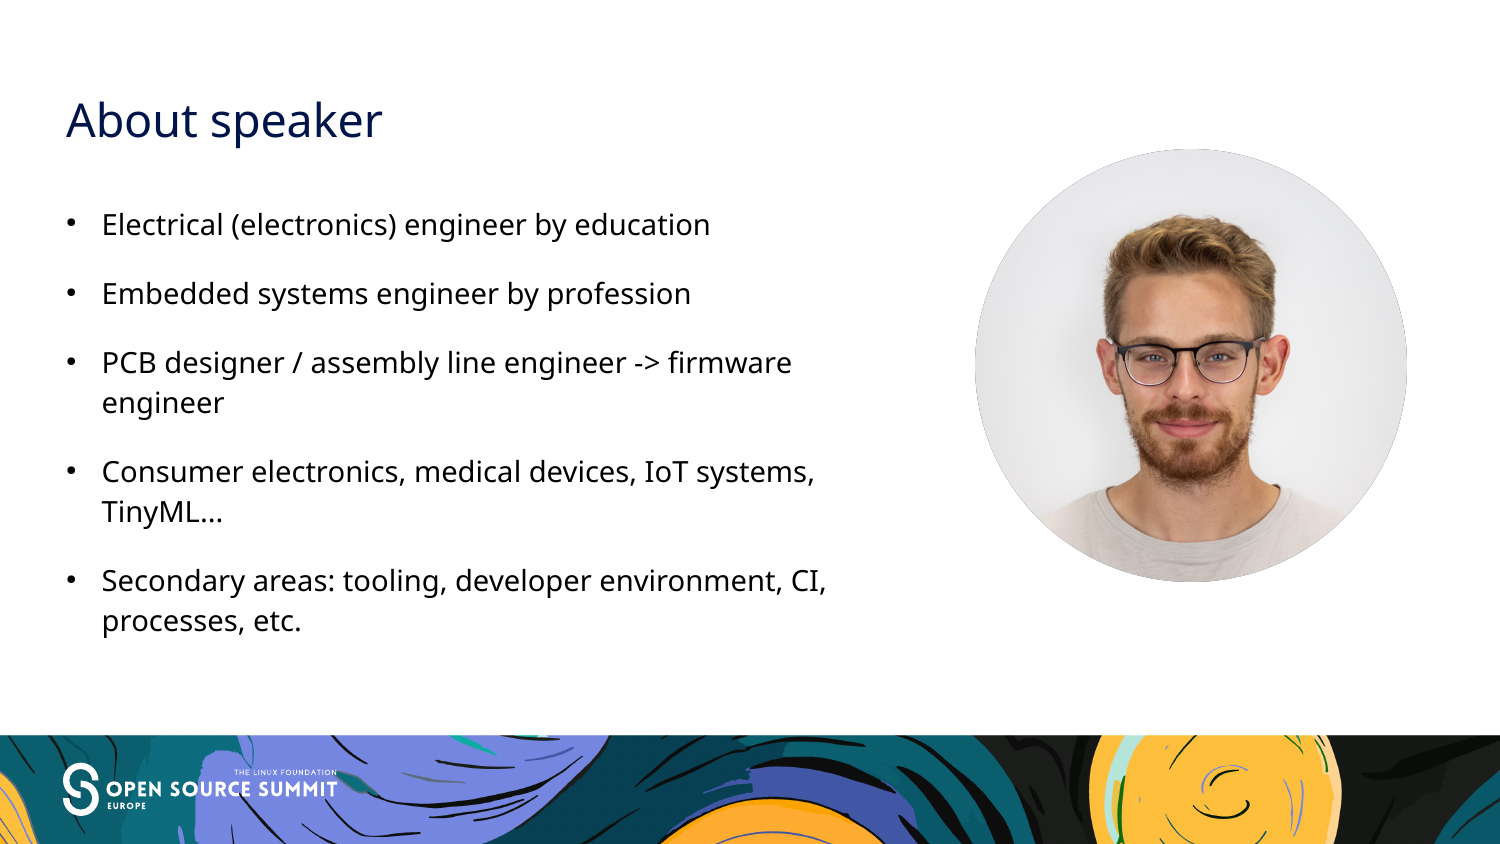

# About speaker
Electrical (electronics) engineer by education
Embedded systems engineer by profession
PCB designer / assembly line engineer -> firmware engineer
Consumer electronics, medical devices, IoT systems, TinyML...
Secondary areas: tooling, developer environment, CI, processes, etc.